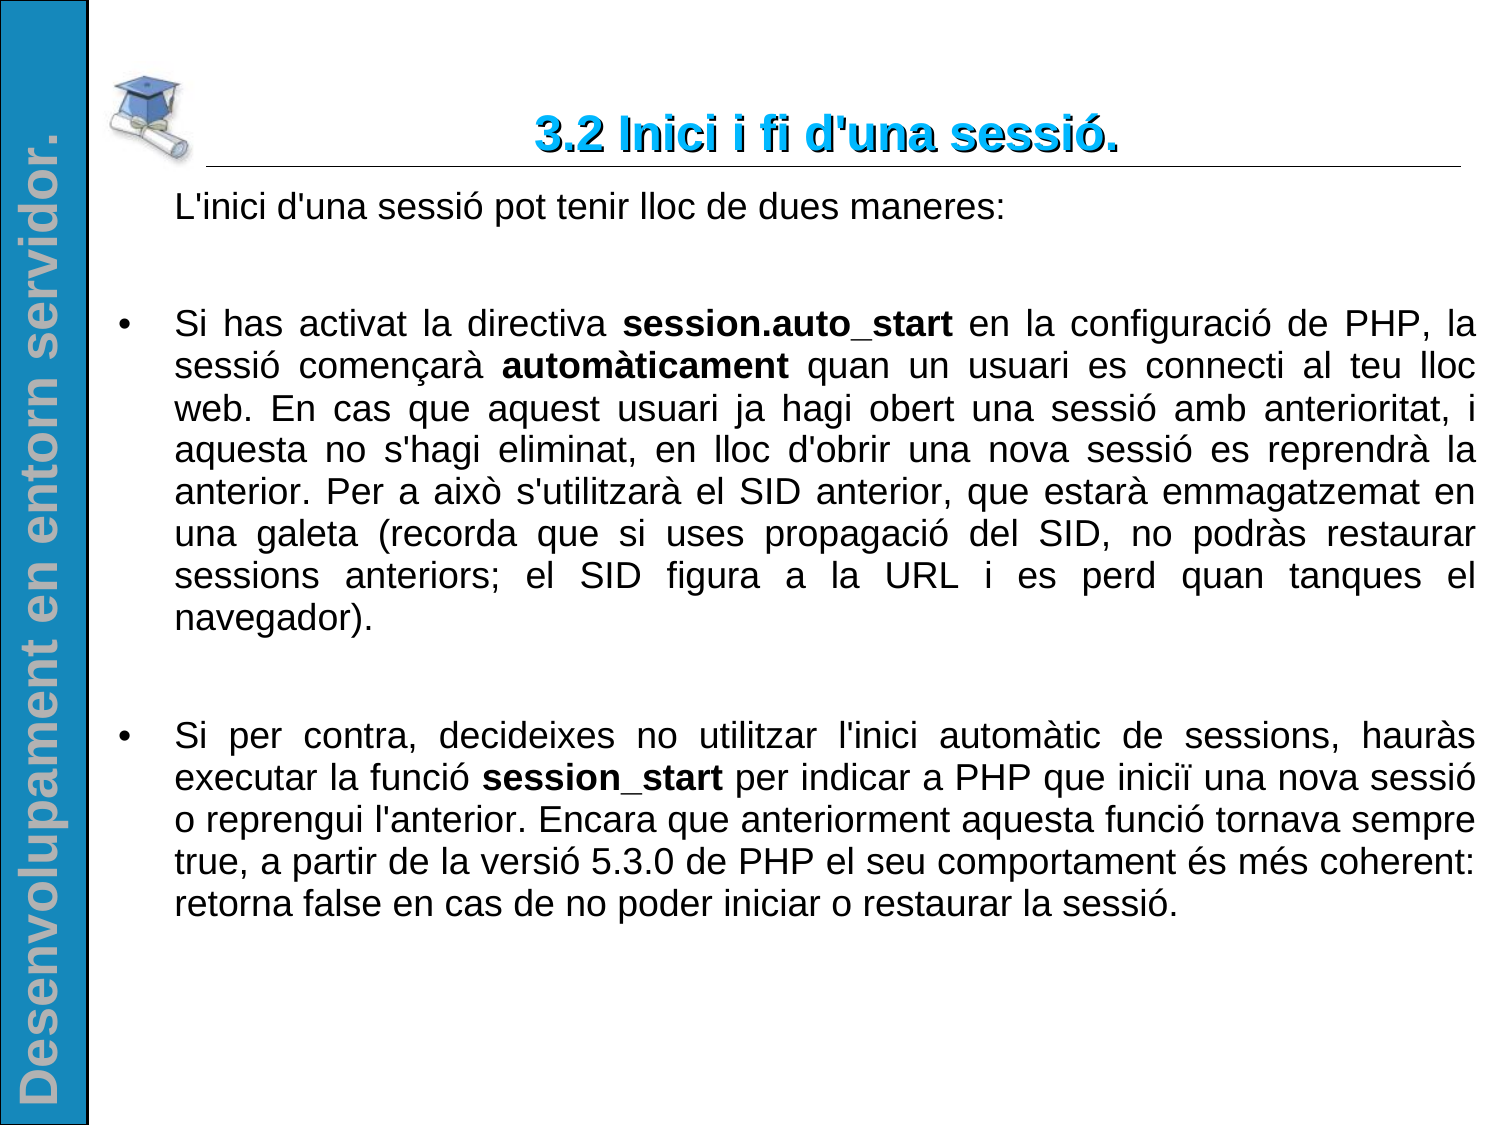

# 3.2 Inici i fi d'una sessió.
L'inici d'una sessió pot tenir lloc de dues maneres:
Si has activat la directiva session.auto_start en la configuració de PHP, la sessió començarà automàticament quan un usuari es connecti al teu lloc web. En cas que aquest usuari ja hagi obert una sessió amb anterioritat, i aquesta no s'hagi eliminat, en lloc d'obrir una nova sessió es reprendrà la anterior. Per a això s'utilitzarà el SID anterior, que estarà emmagatzemat en una galeta (recorda que si uses propagació del SID, no podràs restaurar sessions anteriors; el SID figura a la URL i es perd quan tanques el navegador).
Si per contra, decideixes no utilitzar l'inici automàtic de sessions, hauràs executar la funció session_start per indicar a PHP que iniciï una nova sessió o reprengui l'anterior. Encara que anteriorment aquesta funció tornava sempre true, a partir de la versió 5.3.0 de PHP el seu comportament és més coherent: retorna false en cas de no poder iniciar o restaurar la sessió.